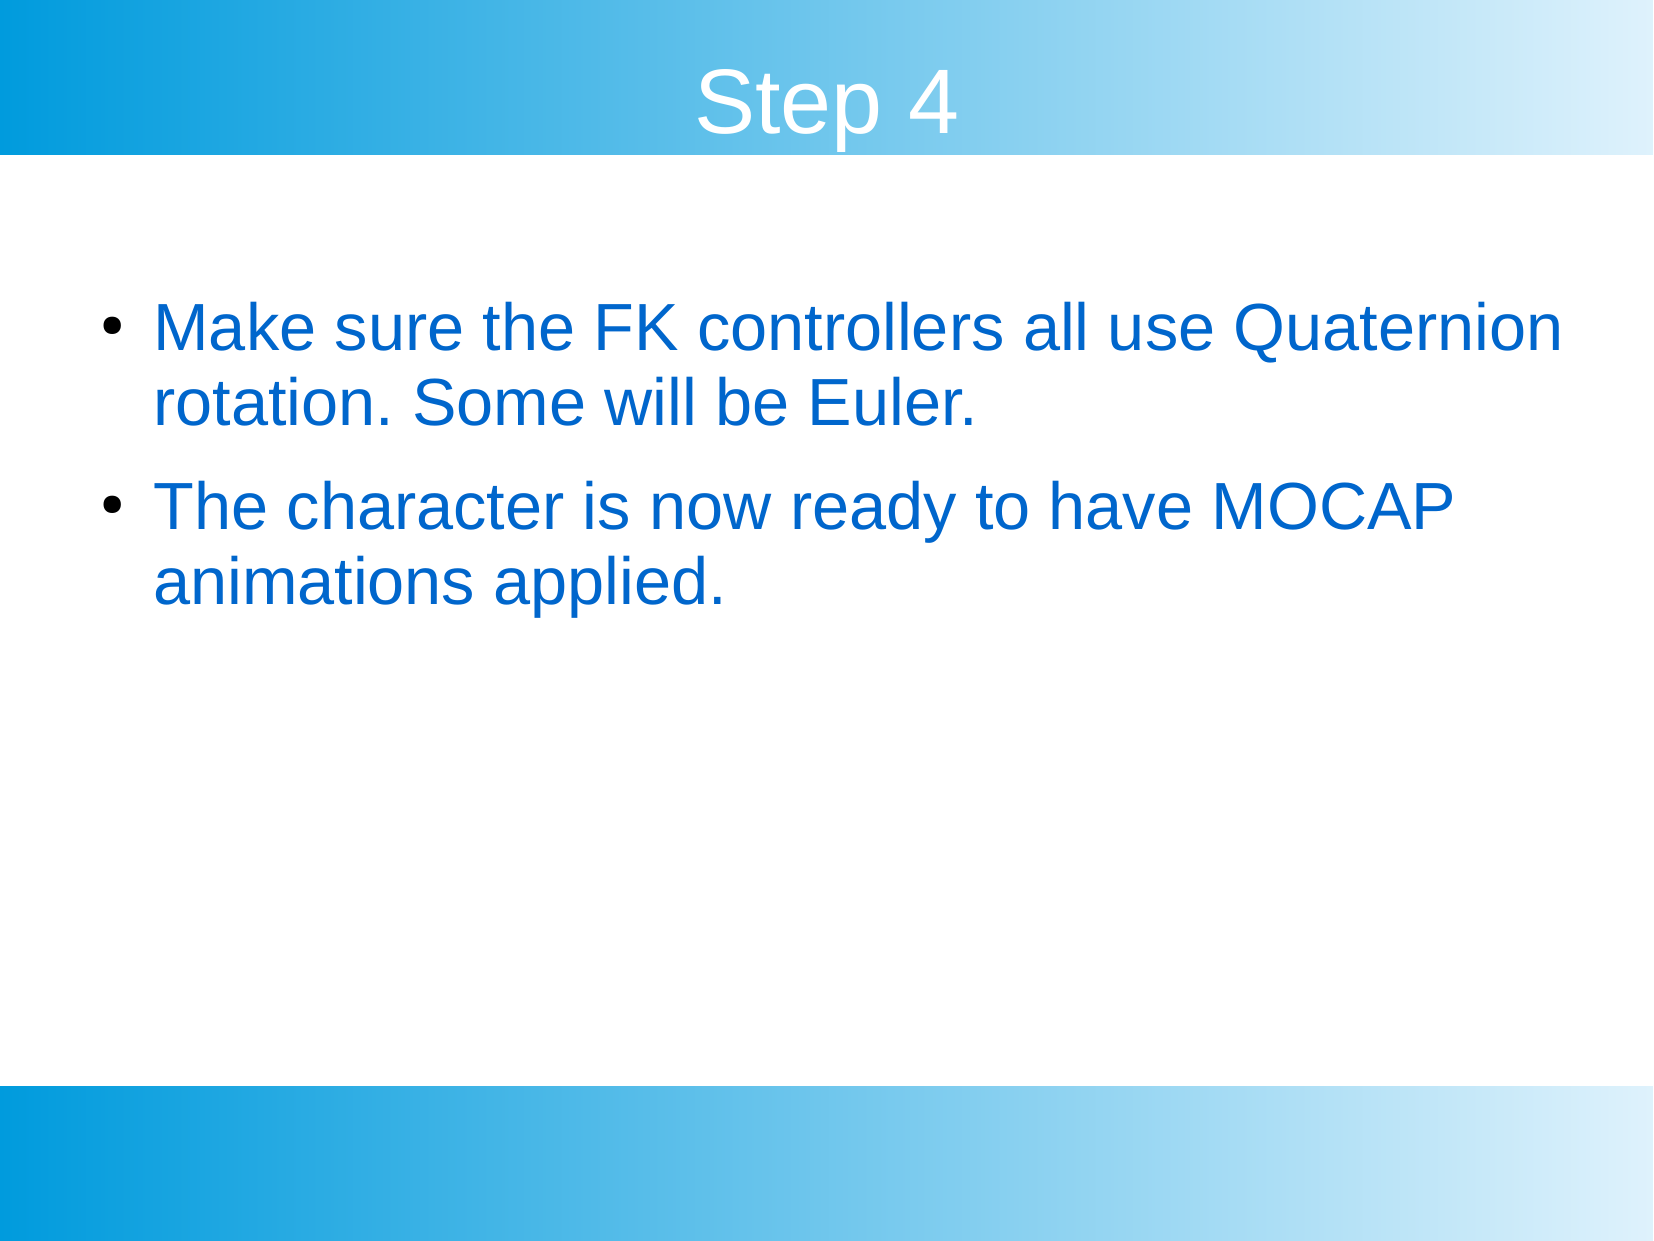

# Step 4
Make sure the FK controllers all use Quaternion rotation. Some will be Euler.
The character is now ready to have MOCAP animations applied.